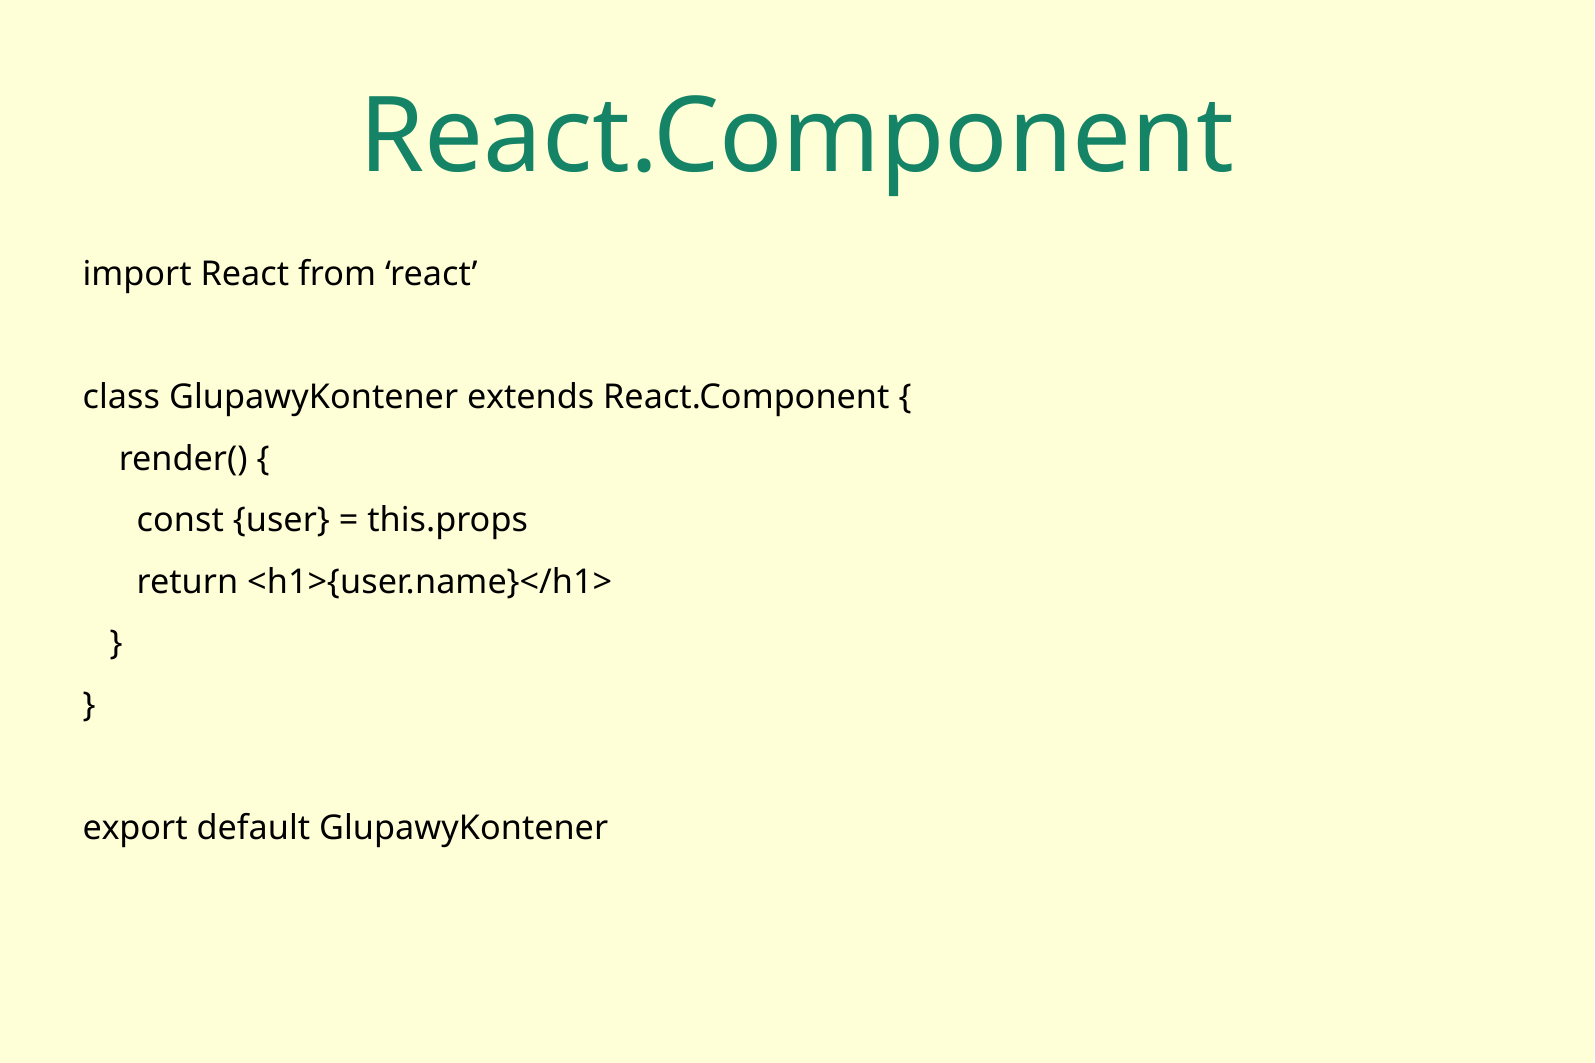

# React.Component
import React from ‘react’
class GlupawyKontener extends React.Component {
 render() {
 const {user} = this.props
 return <h1>{user.name}</h1>
 }
}
export default GlupawyKontener